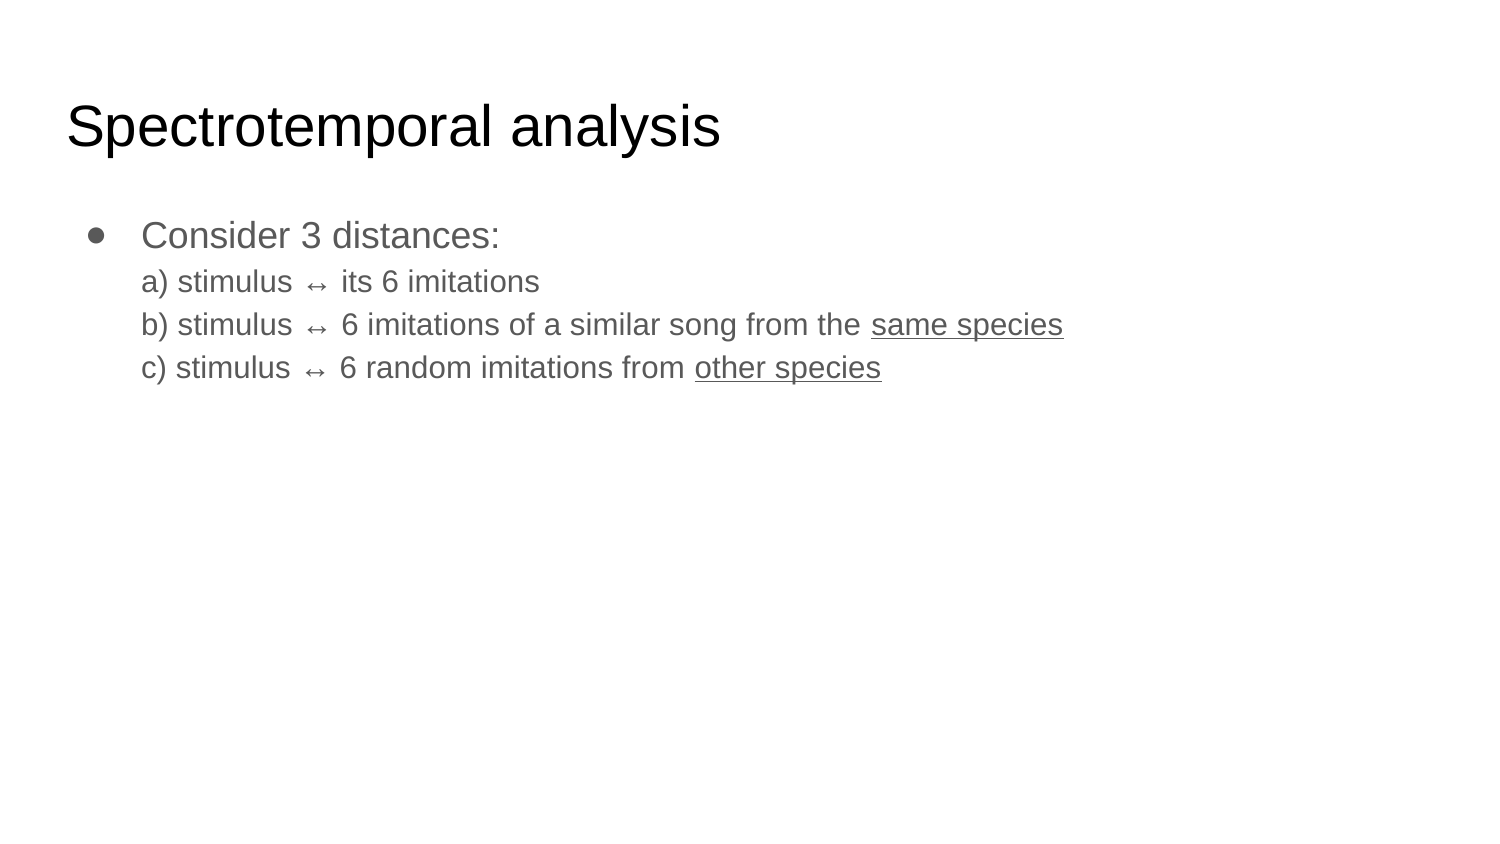

# Spectrotemporal analysis
Consider 3 distances:
a) stimulus ↔ its 6 imitations
b) stimulus ↔ 6 imitations of a similar song from the same species
c) stimulus ↔ 6 random imitations from other species